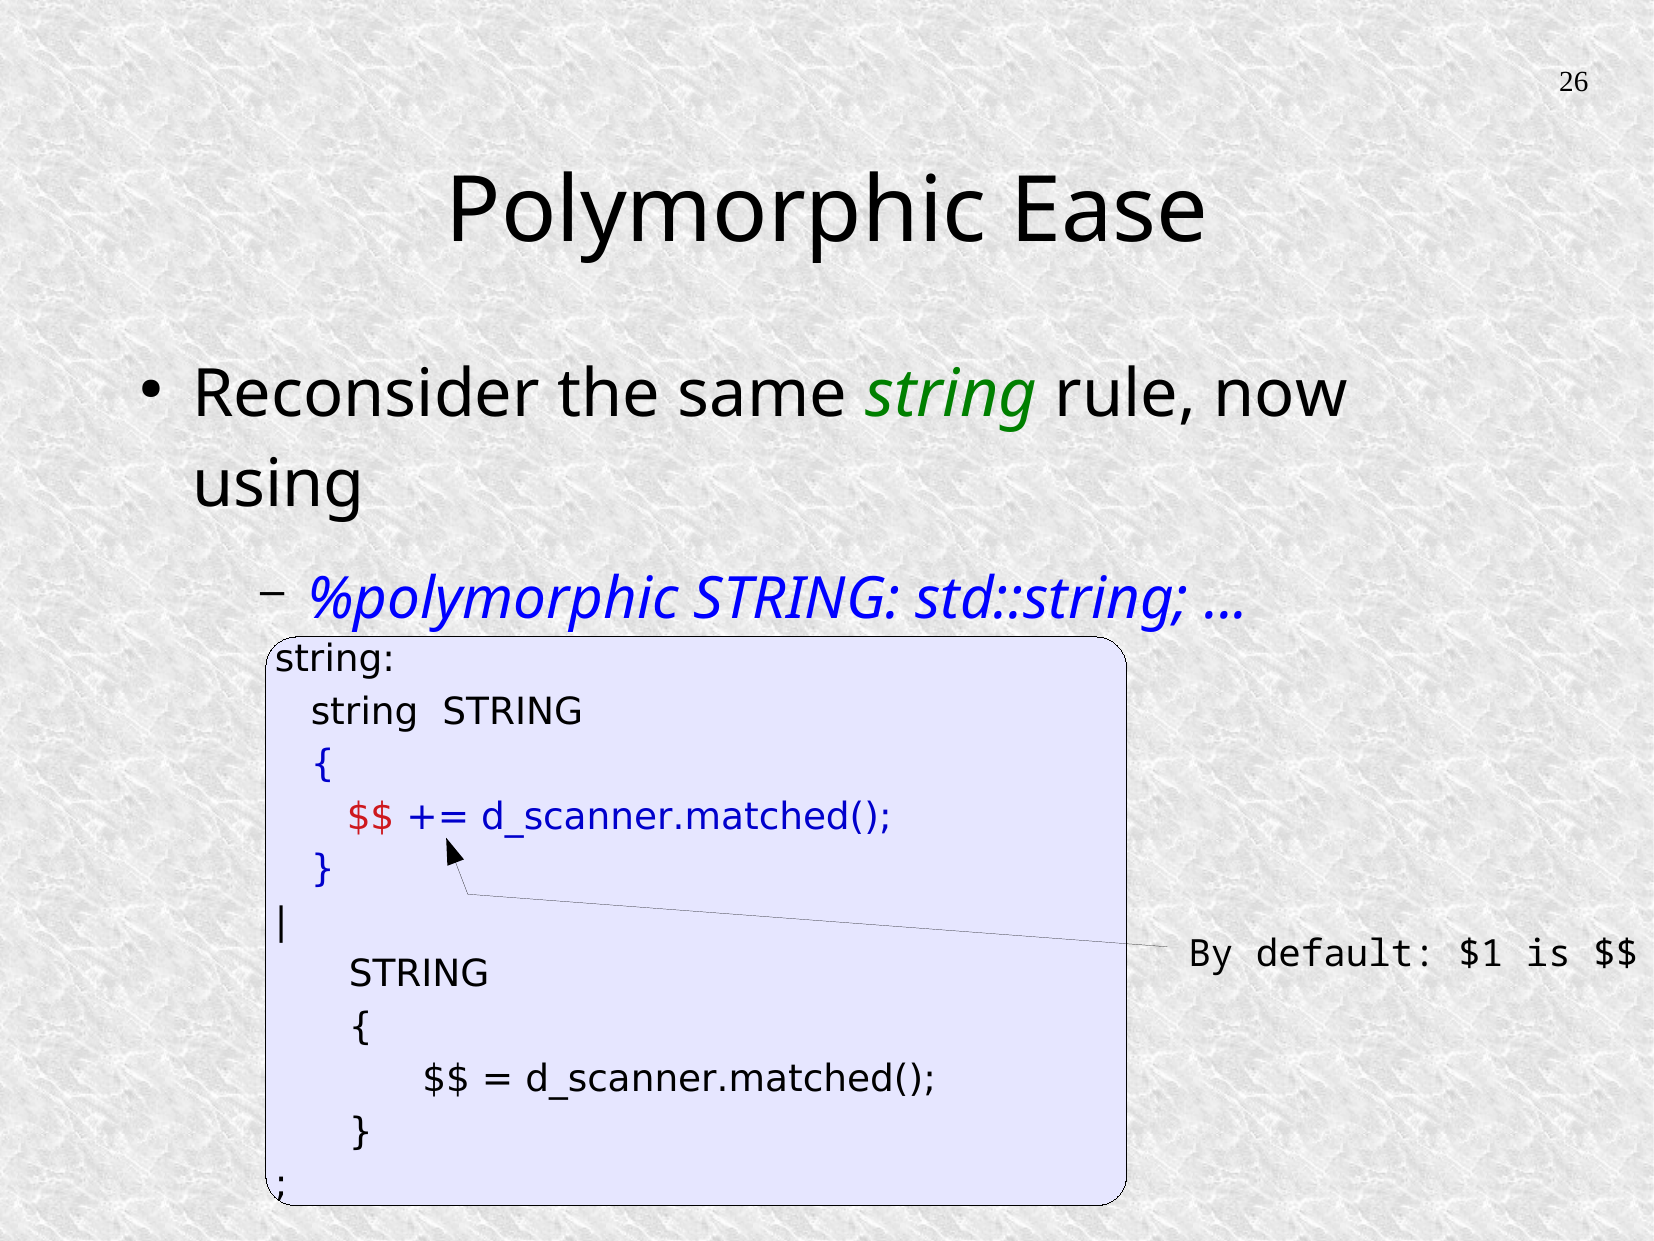

26
# Polymorphic Ease
Reconsider the same string rule, now using
%polymorphic STRING: std::string; ...
string:
 string STRING
 {
 $$ += d_scanner.matched();
 }
|
 	STRING
	{
		$$ = d_scanner.matched();
	}
;
By default: $1 is $$